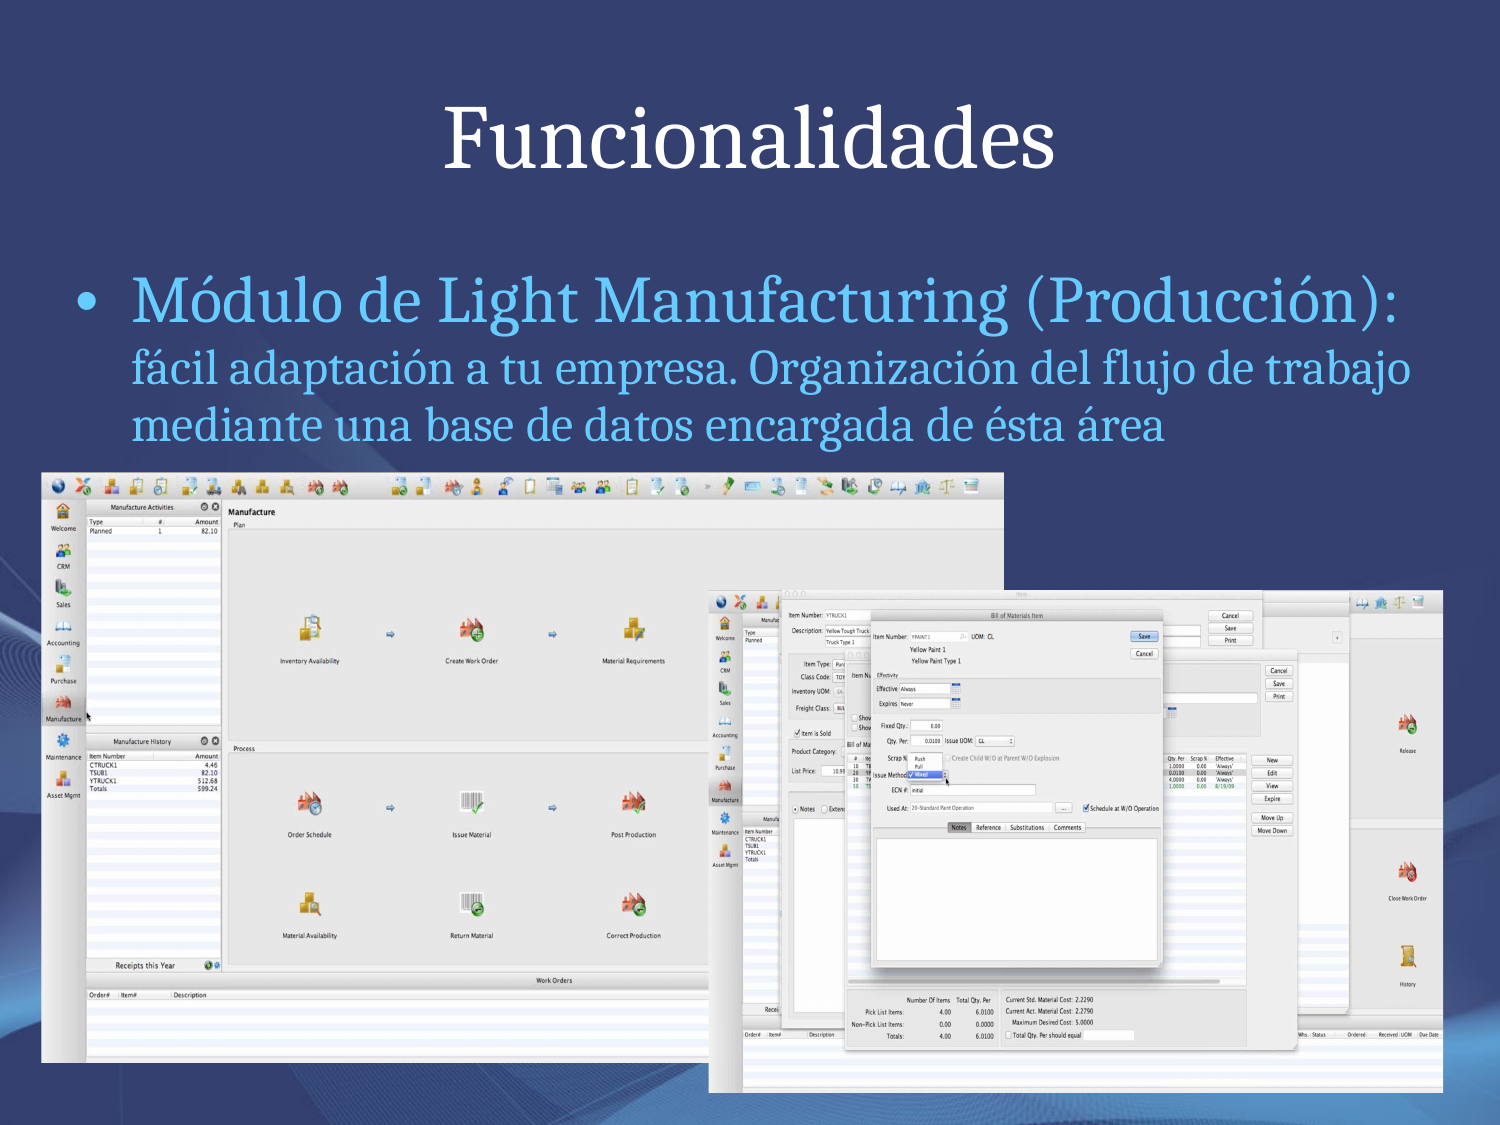

# Funcionalidades
Módulo de Light Manufacturing (Producción): fácil adaptación a tu empresa. Organización del flujo de trabajo mediante una base de datos encargada de ésta área